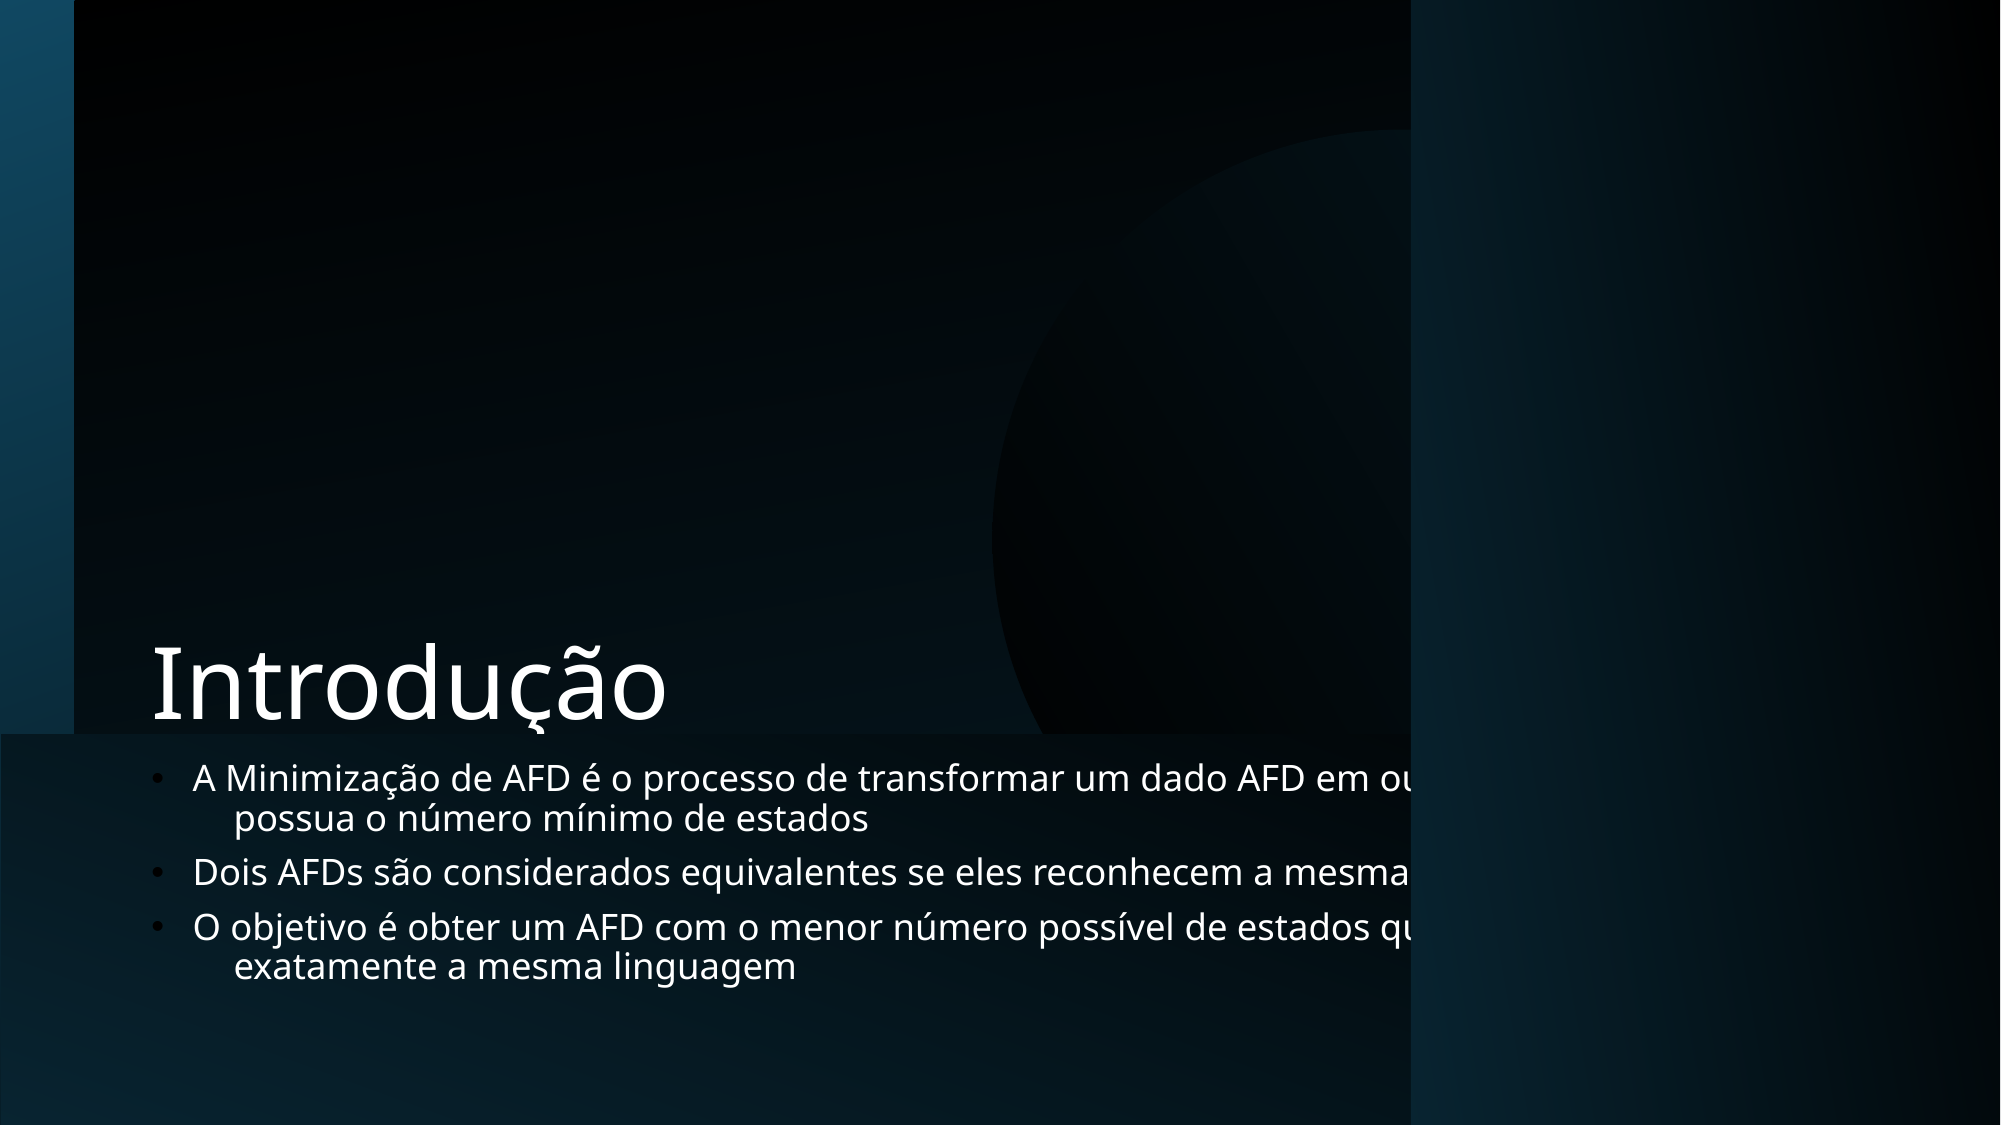

# Introdução
A Minimização de AFD é o processo de transformar um dado AFD em outro AFD equivalente que possua o número mínimo de estados
Dois AFDs são considerados equivalentes se eles reconhecem a mesma linguagem regular
O objetivo é obter um AFD com o menor número possível de estados que ainda aceite exatamente a mesma linguagem